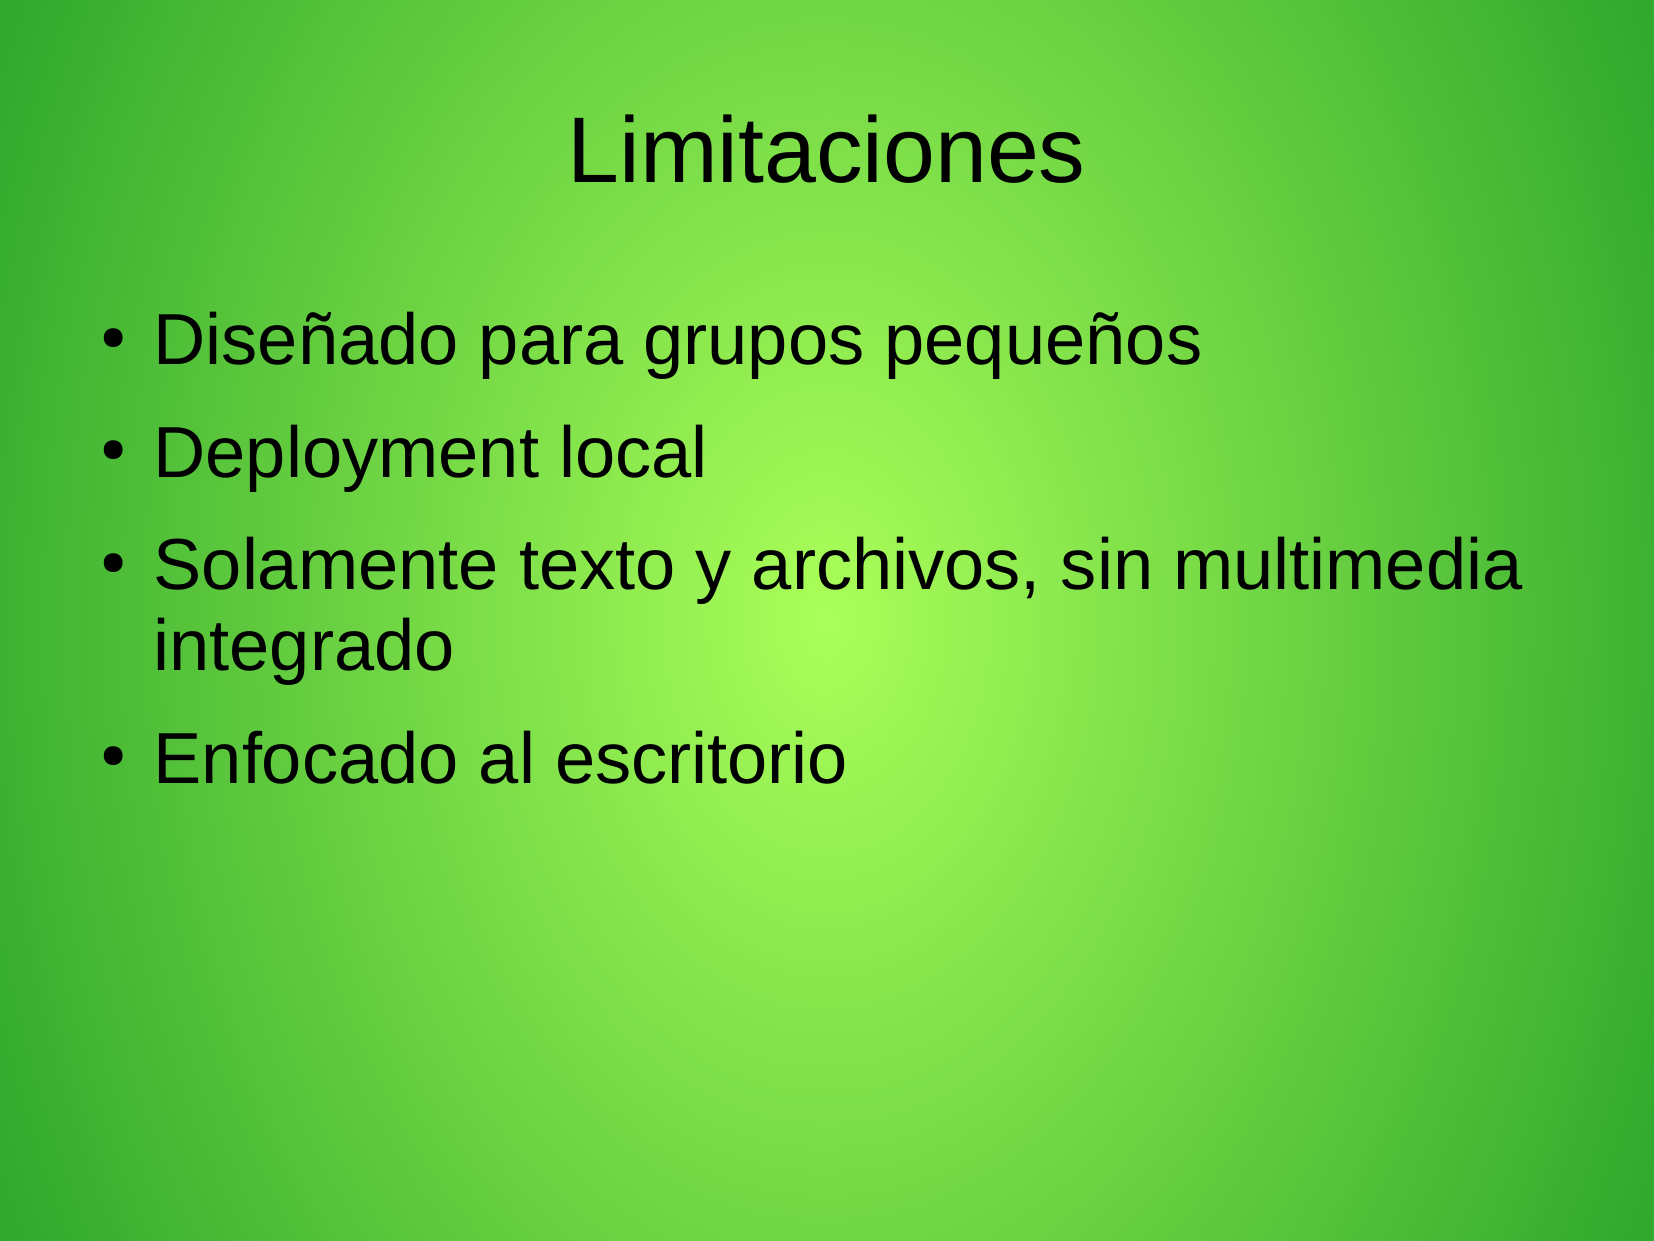

# Limitaciones
Diseñado para grupos pequeños
Deployment local
Solamente texto y archivos, sin multimedia integrado
Enfocado al escritorio